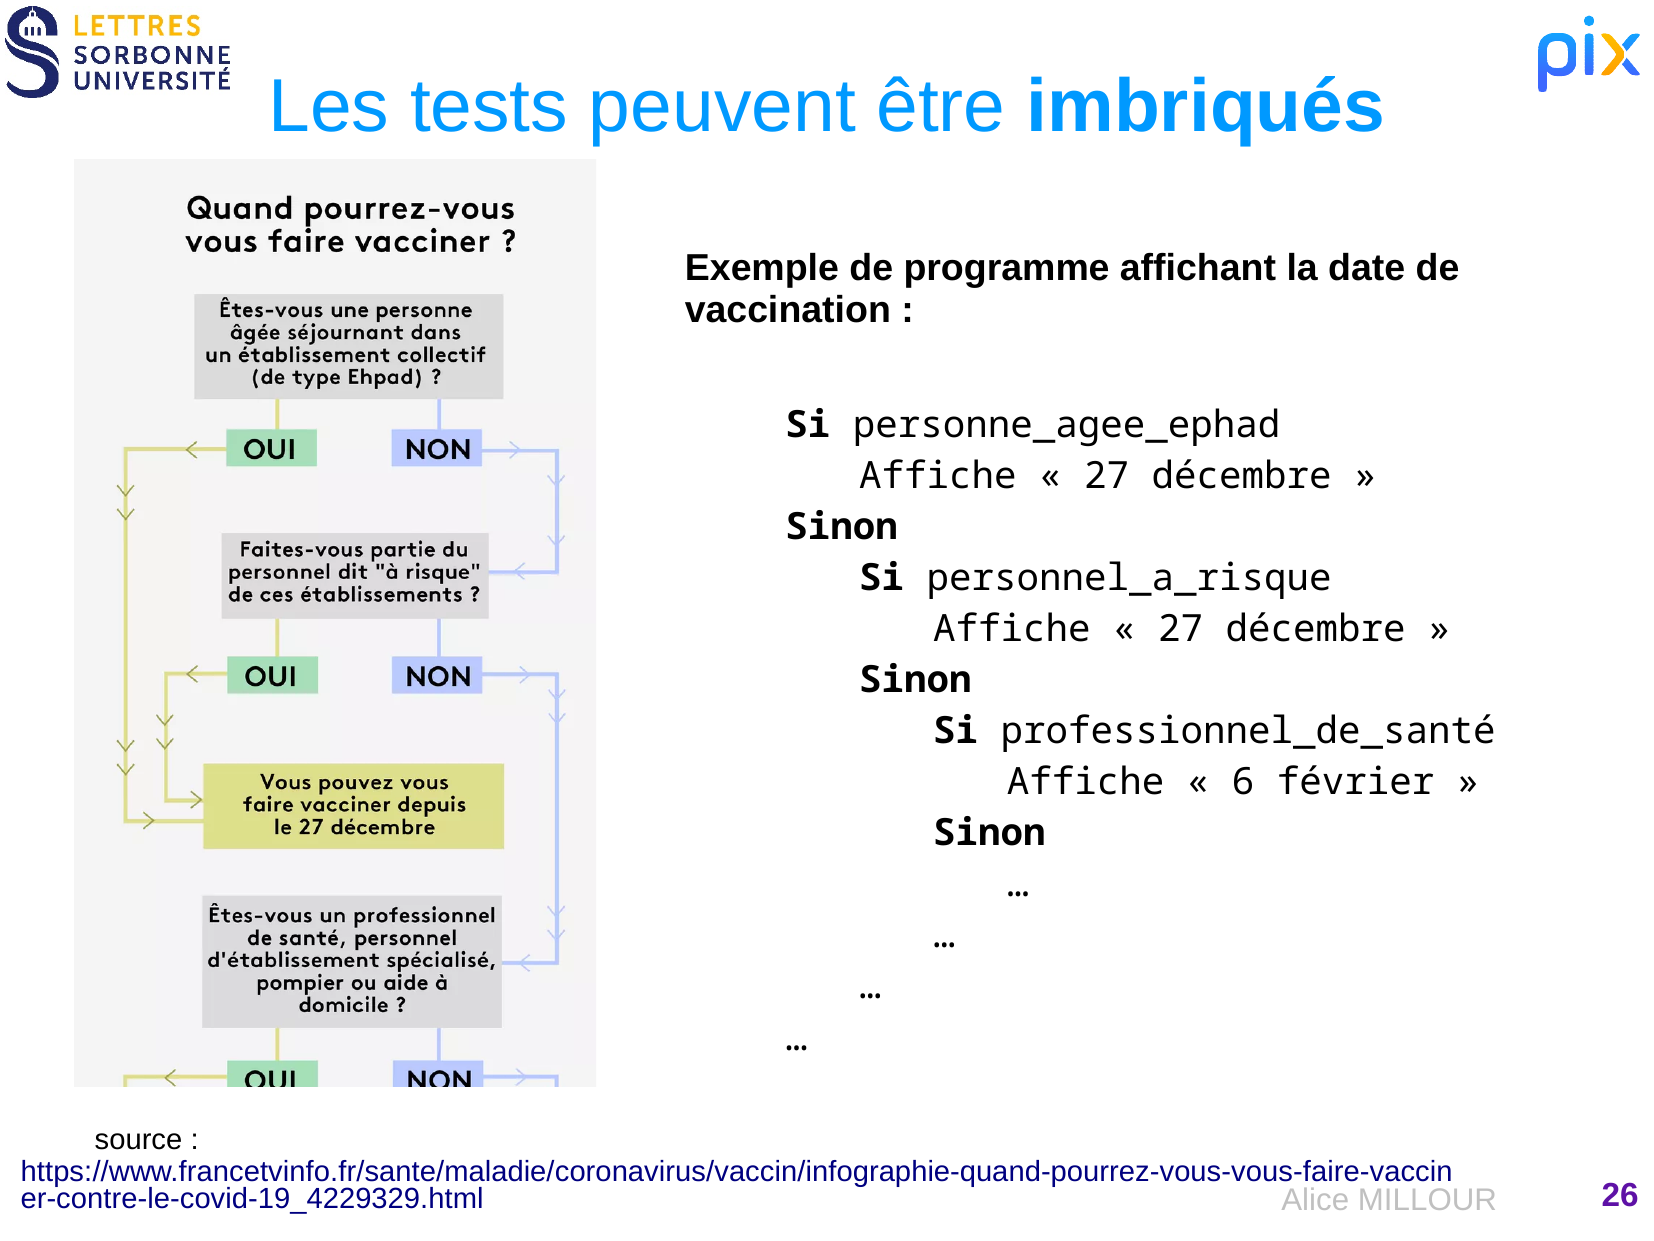

# Les tests peuvent être imbriqués
Exemple de programme affichant la date de vaccination :
Si personne_agee_ephad
	Affiche « 27 décembre »
Sinon
	Si personnel_a_risque
		Affiche « 27 décembre »
	Sinon
		Si professionnel_de_santé
			Affiche « 6 février »
		Sinon
			…
		…
	…
…
	source : https://www.francetvinfo.fr/sante/maladie/coronavirus/vaccin/infographie-quand-pourrez-vous-vous-faire-vacciner-contre-le-covid-19_4229329.html